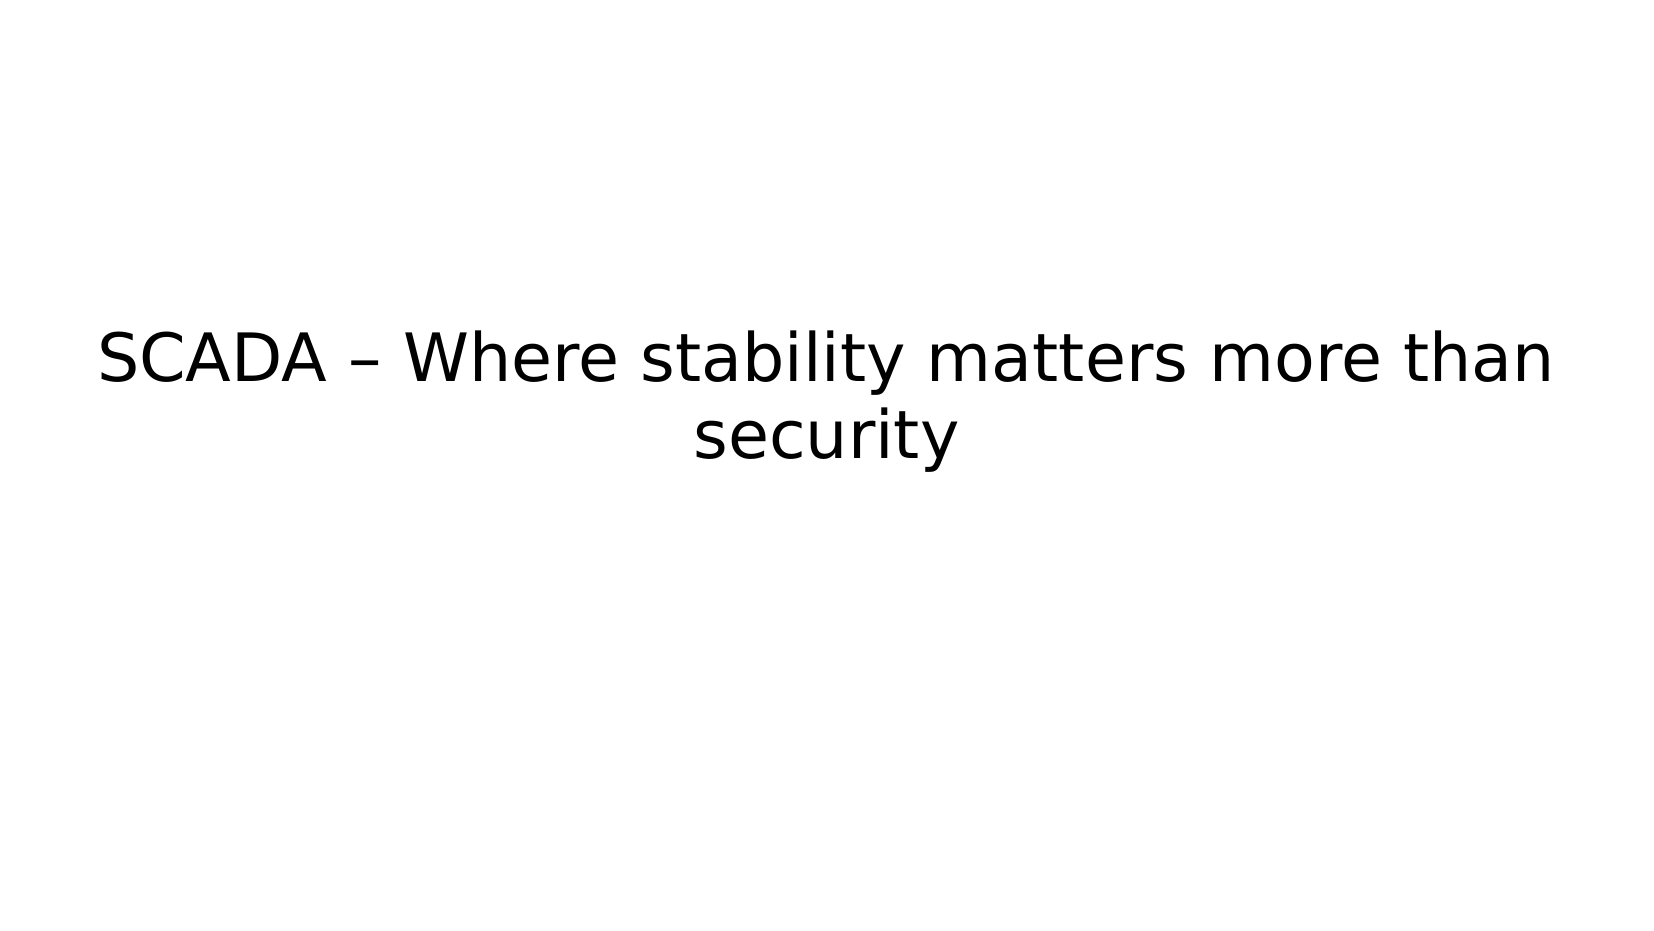

# SCADA – Where stability matters more than security